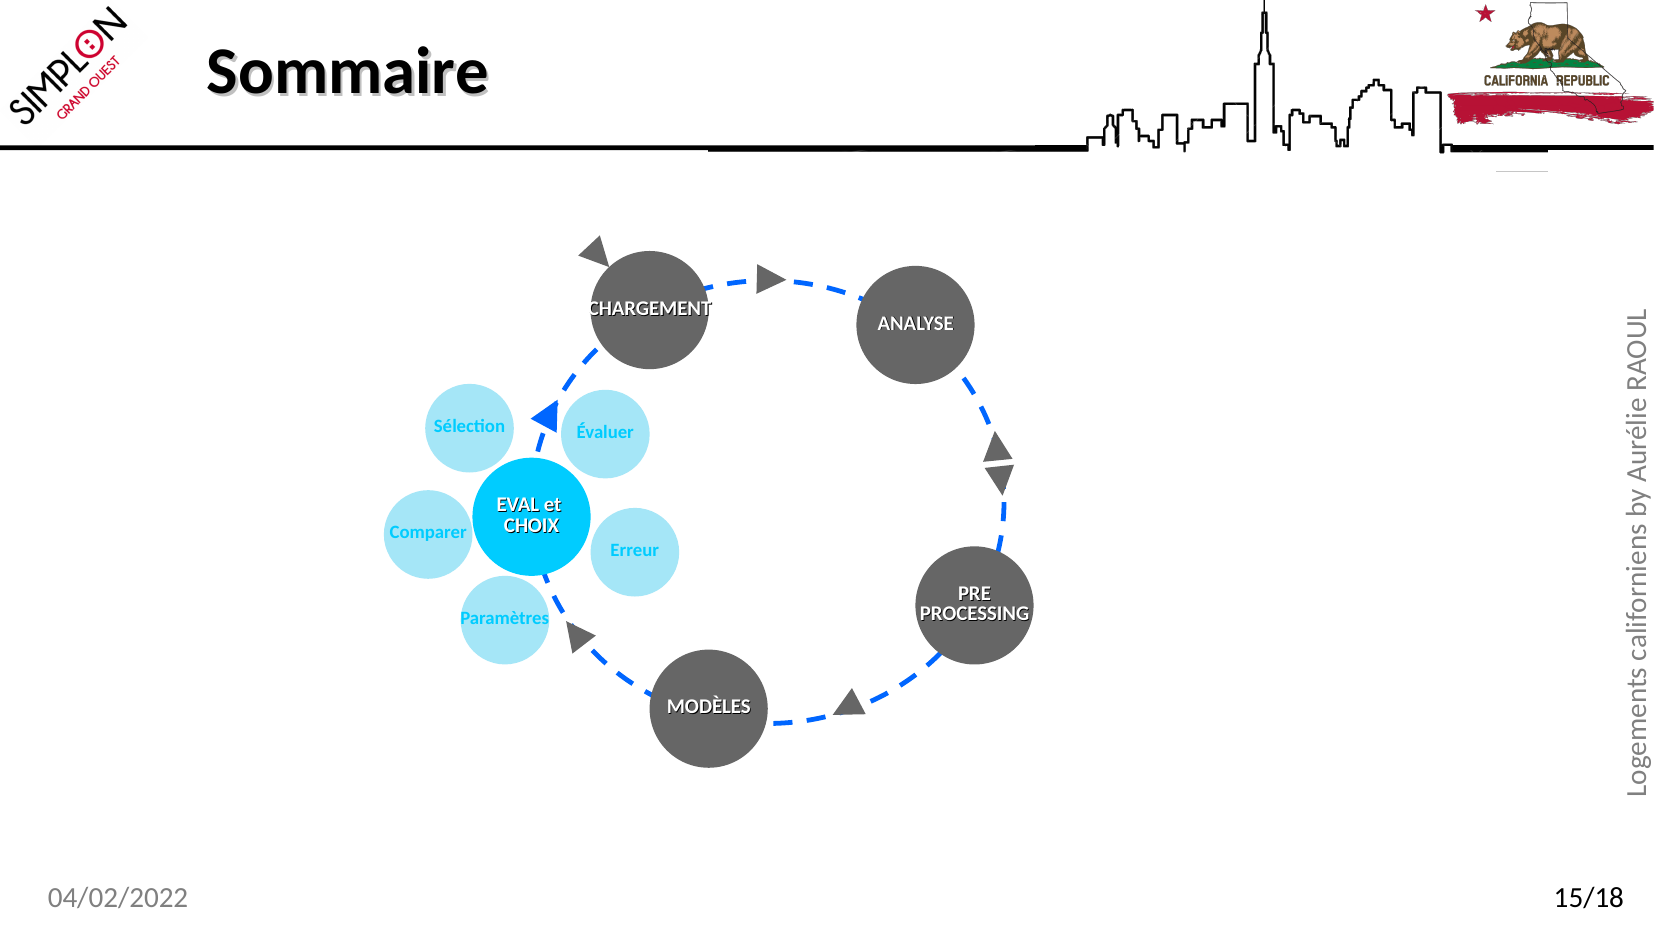

# Sommaire
CHARGEMENT
ANALYSE
Sélection
Évaluer
EVAL et
CHOIX
Comparer
Erreur
PRE
PROCESSING
Paramètres
MODÈLES
15